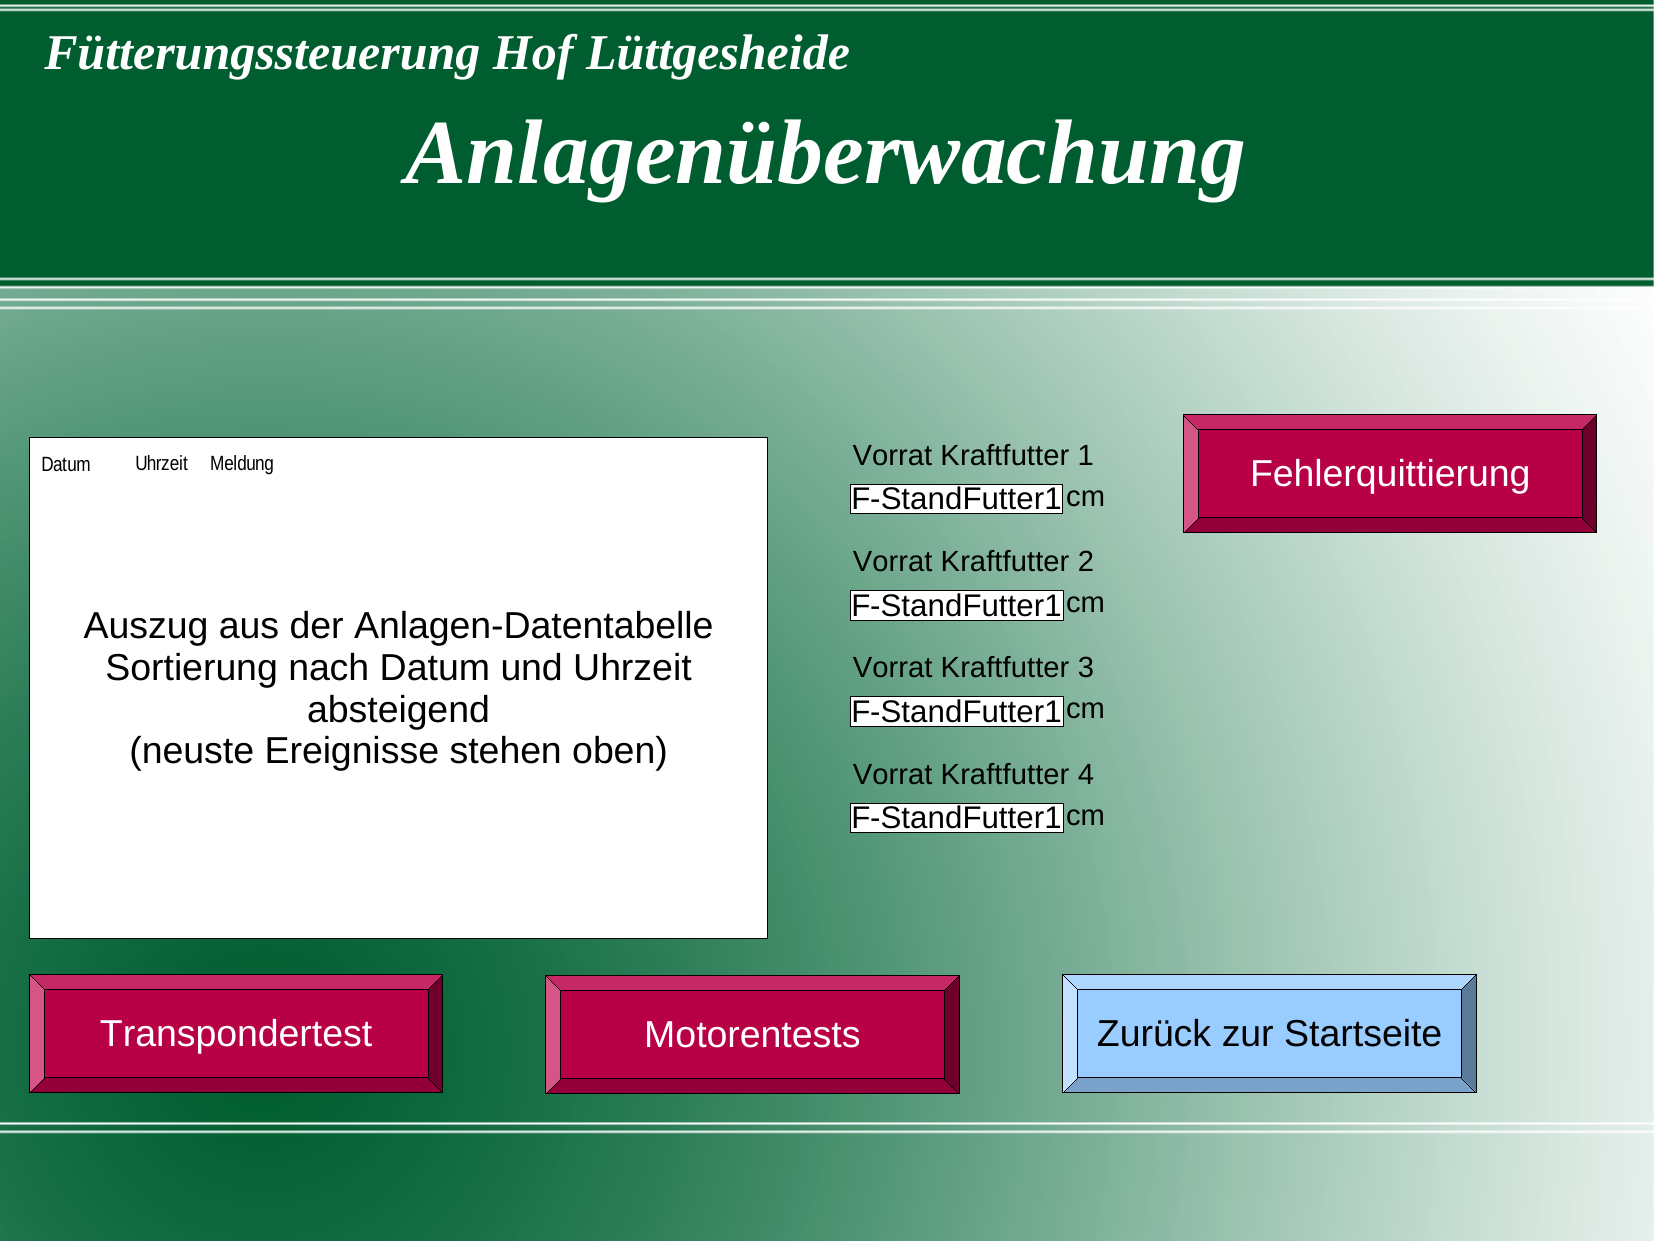

Fütterungssteuerung Hof Lüttgesheide
# Anlagenüberwachung
Fehlerquittierung
Vorrat Kraftfutter 1
Auszug aus der Anlagen-Datentabelle
Sortierung nach Datum und Uhrzeit
 absteigend
(neuste Ereignisse stehen oben)
cm
F-StandFutter1
Vorrat Kraftfutter 2
cm
F-StandFutter1
Vorrat Kraftfutter 3
cm
F-StandFutter1
Vorrat Kraftfutter 4
cm
F-StandFutter1
Transpondertest
Zurück zur Startseite
Motorentests